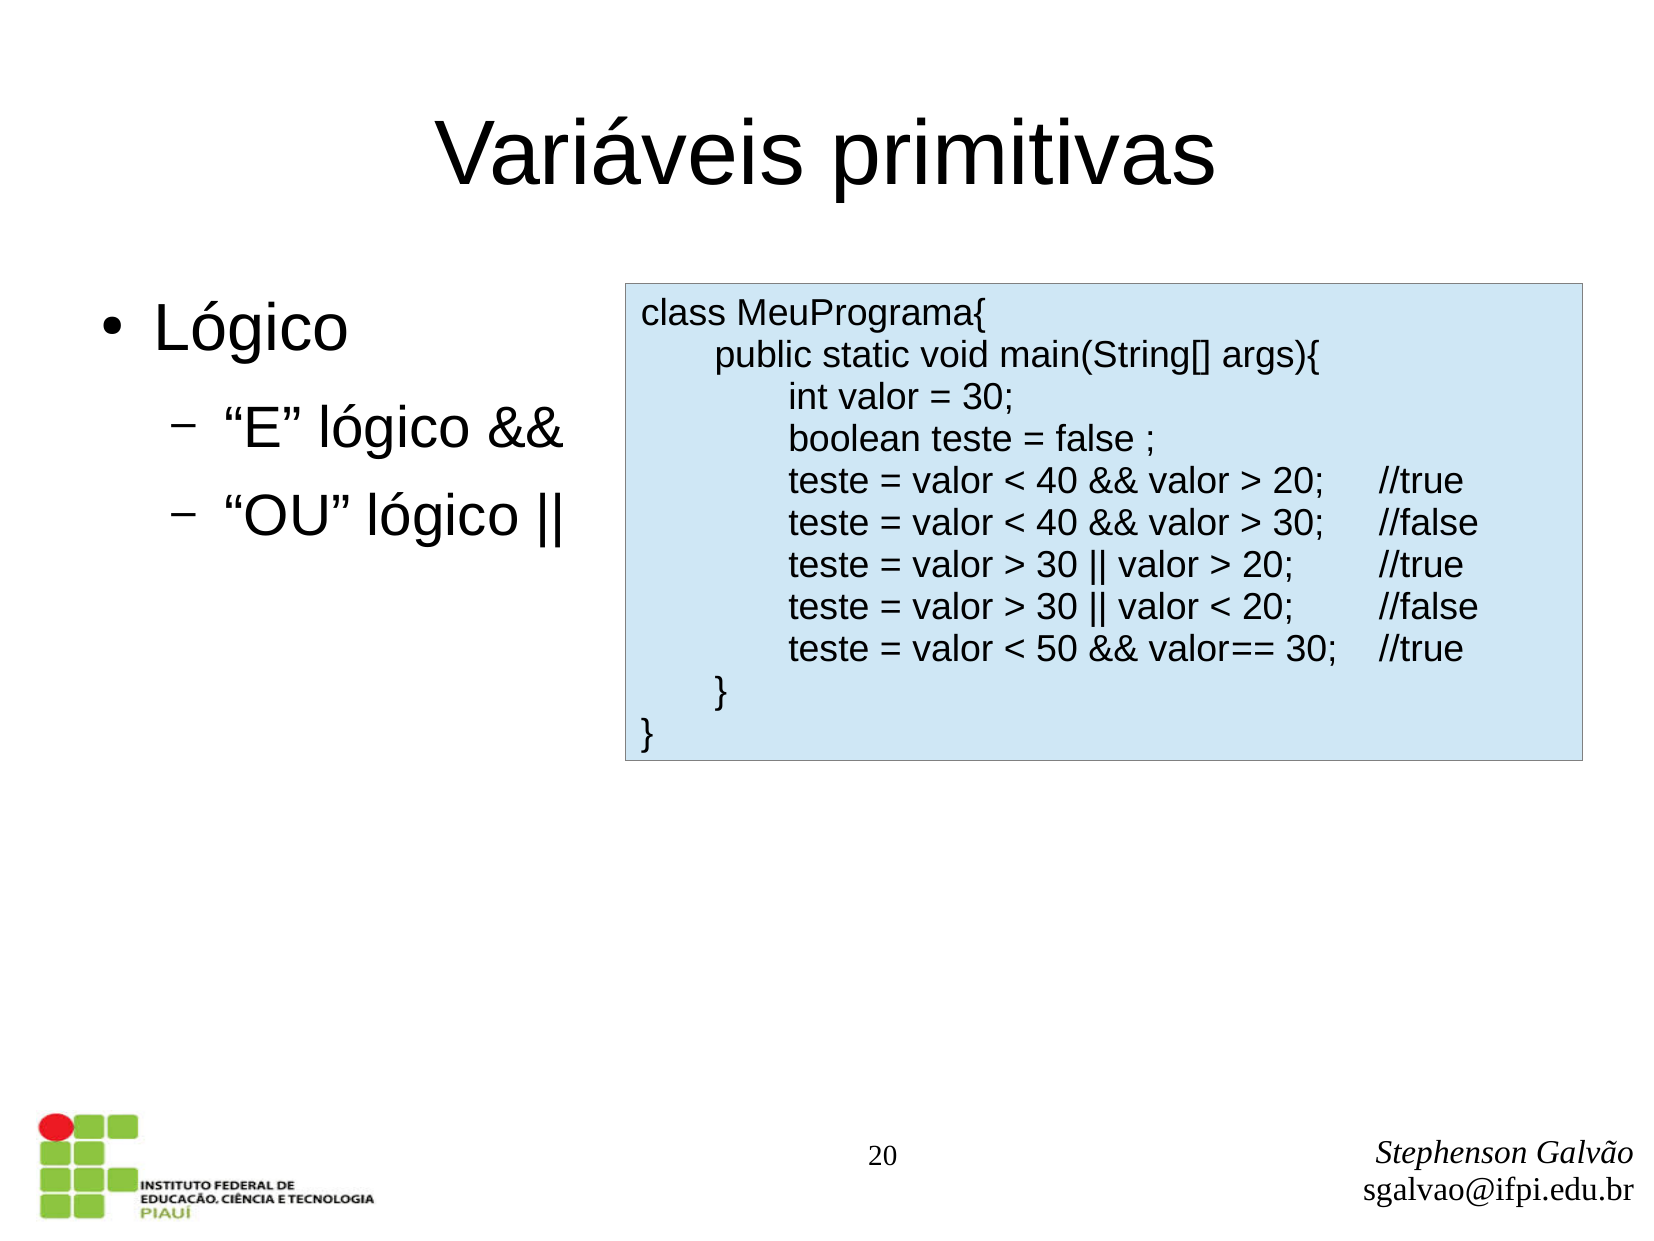

# Variáveis primitivas
class MeuPrograma{
	public static void main(String[] args){
		int valor = 30;
		boolean teste = false ;
		teste = valor < 40 && valor > 20;	//true
		teste = valor < 40 && valor > 30;	//false
		teste = valor > 30 || valor > 20;		//true
		teste = valor > 30 || valor < 20;		//false
		teste = valor < 50 && valor	== 30;	//true
	}
}
Lógico
“E” lógico &&
“OU” lógico ||
20